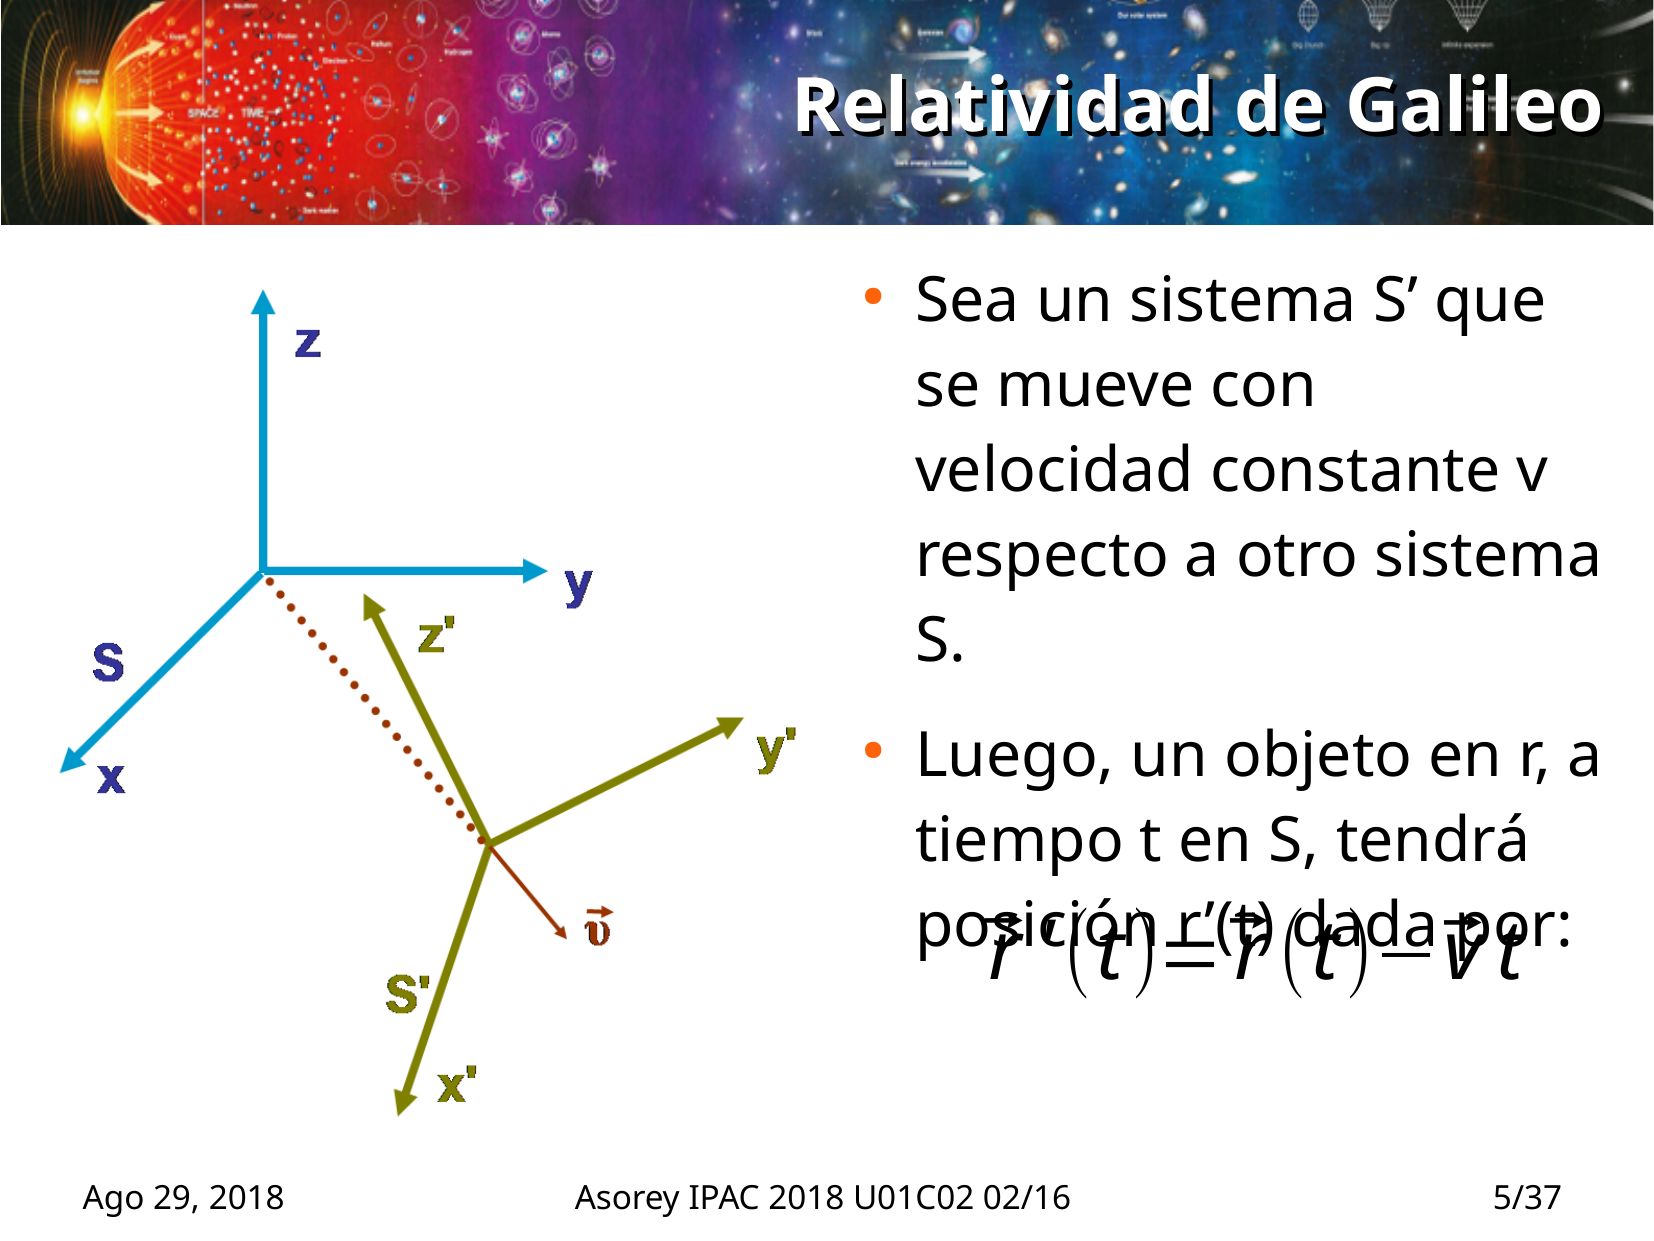

# Relatividad de Galileo
Sea un sistema S’ que se mueve con velocidad constante v respecto a otro sistema S.
Luego, un objeto en r, a tiempo t en S, tendrá posición r’(t) dada por:
Ago 29, 2018
Asorey IPAC 2018 U01C02 02/16
5